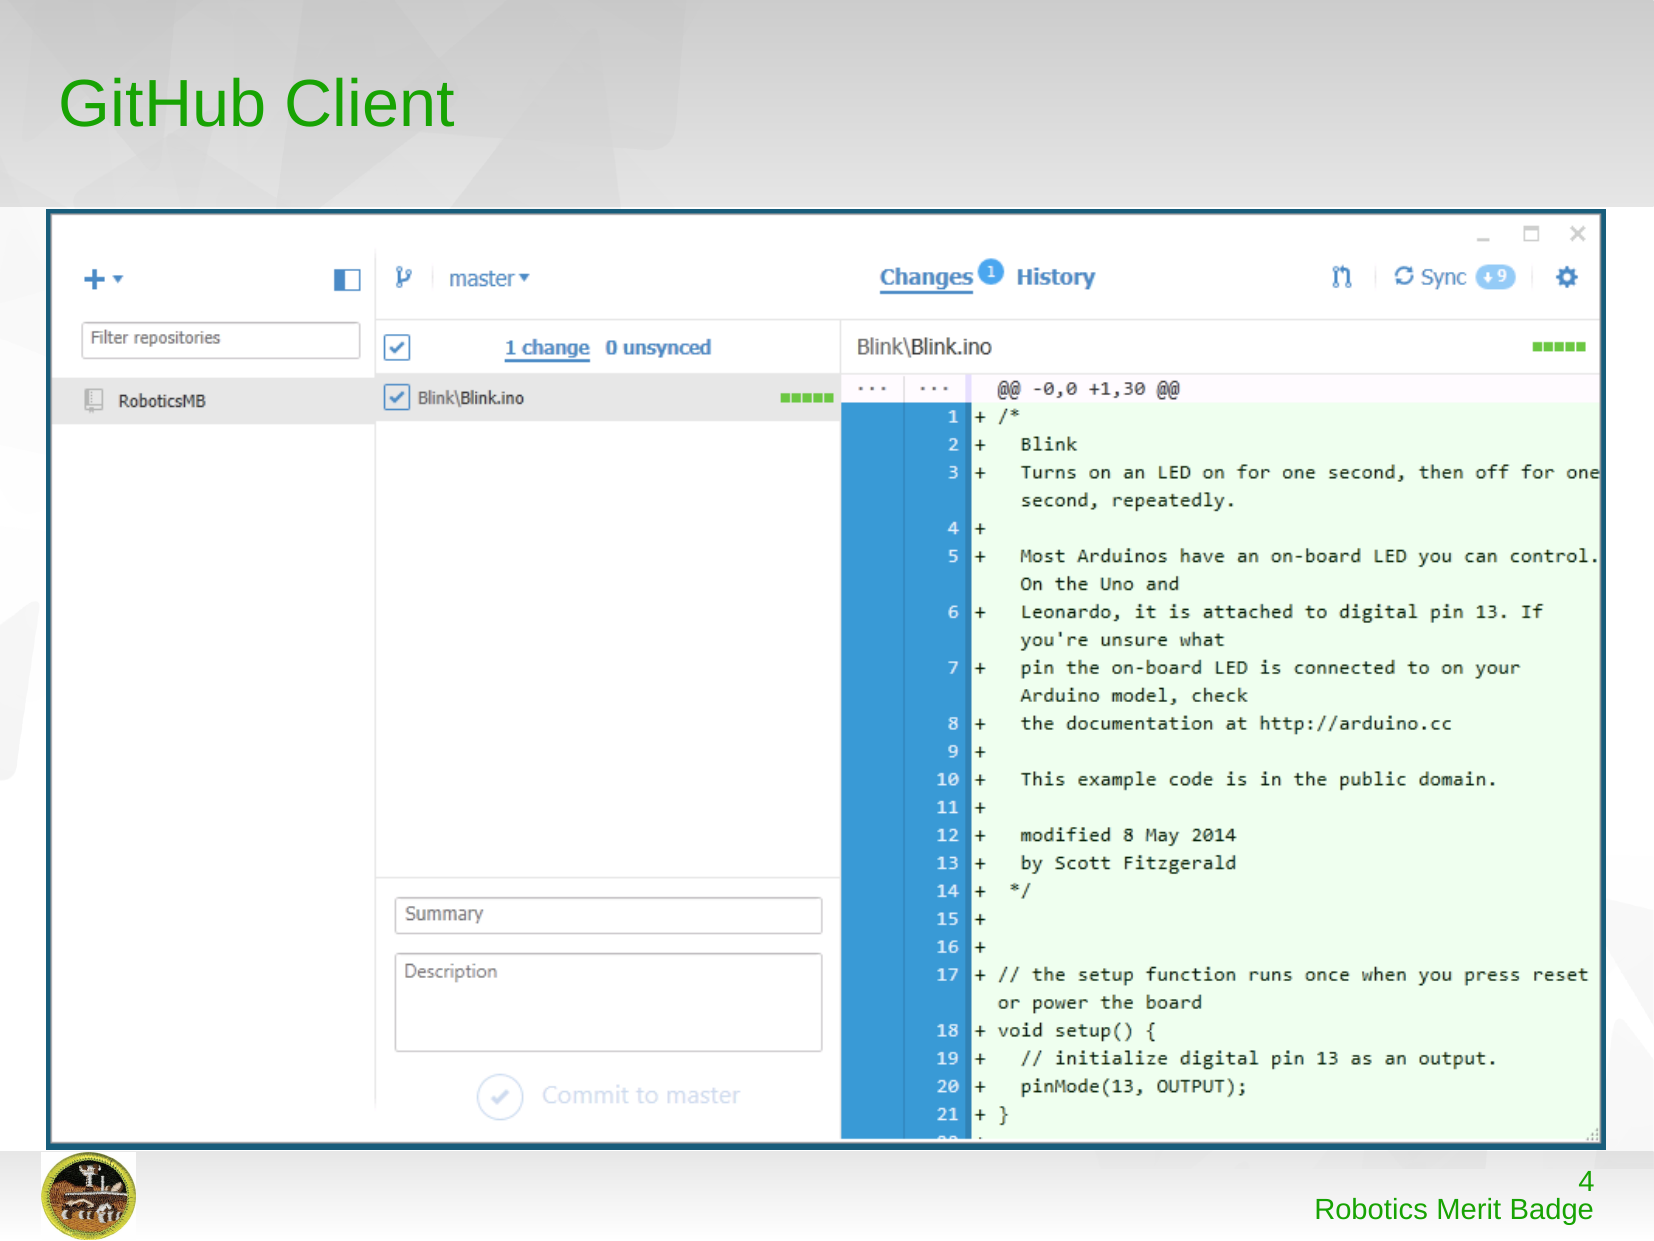

# GitHub Client
4
Robotics Merit Badge